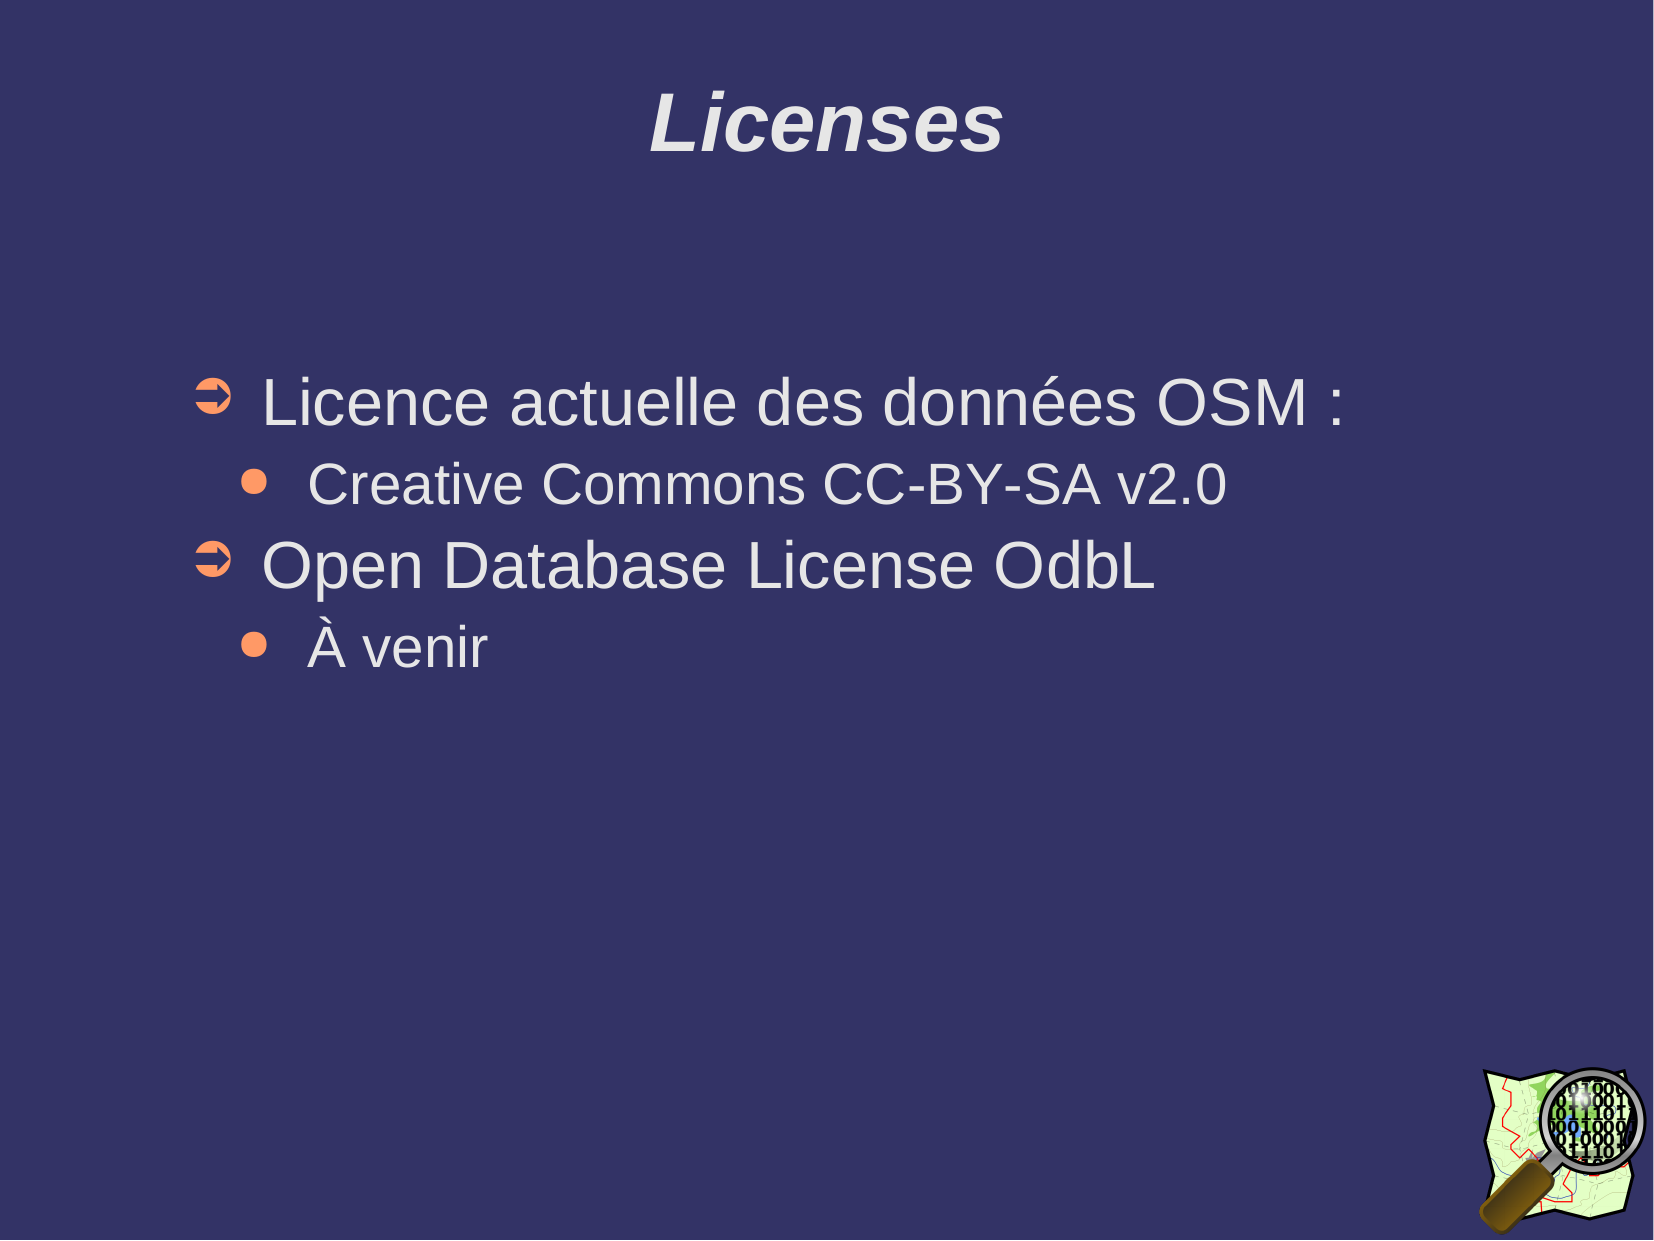

# Licenses
Licence actuelle des données OSM :
Creative Commons CC-BY-SA v2.0
Open Database License OdbL
À venir